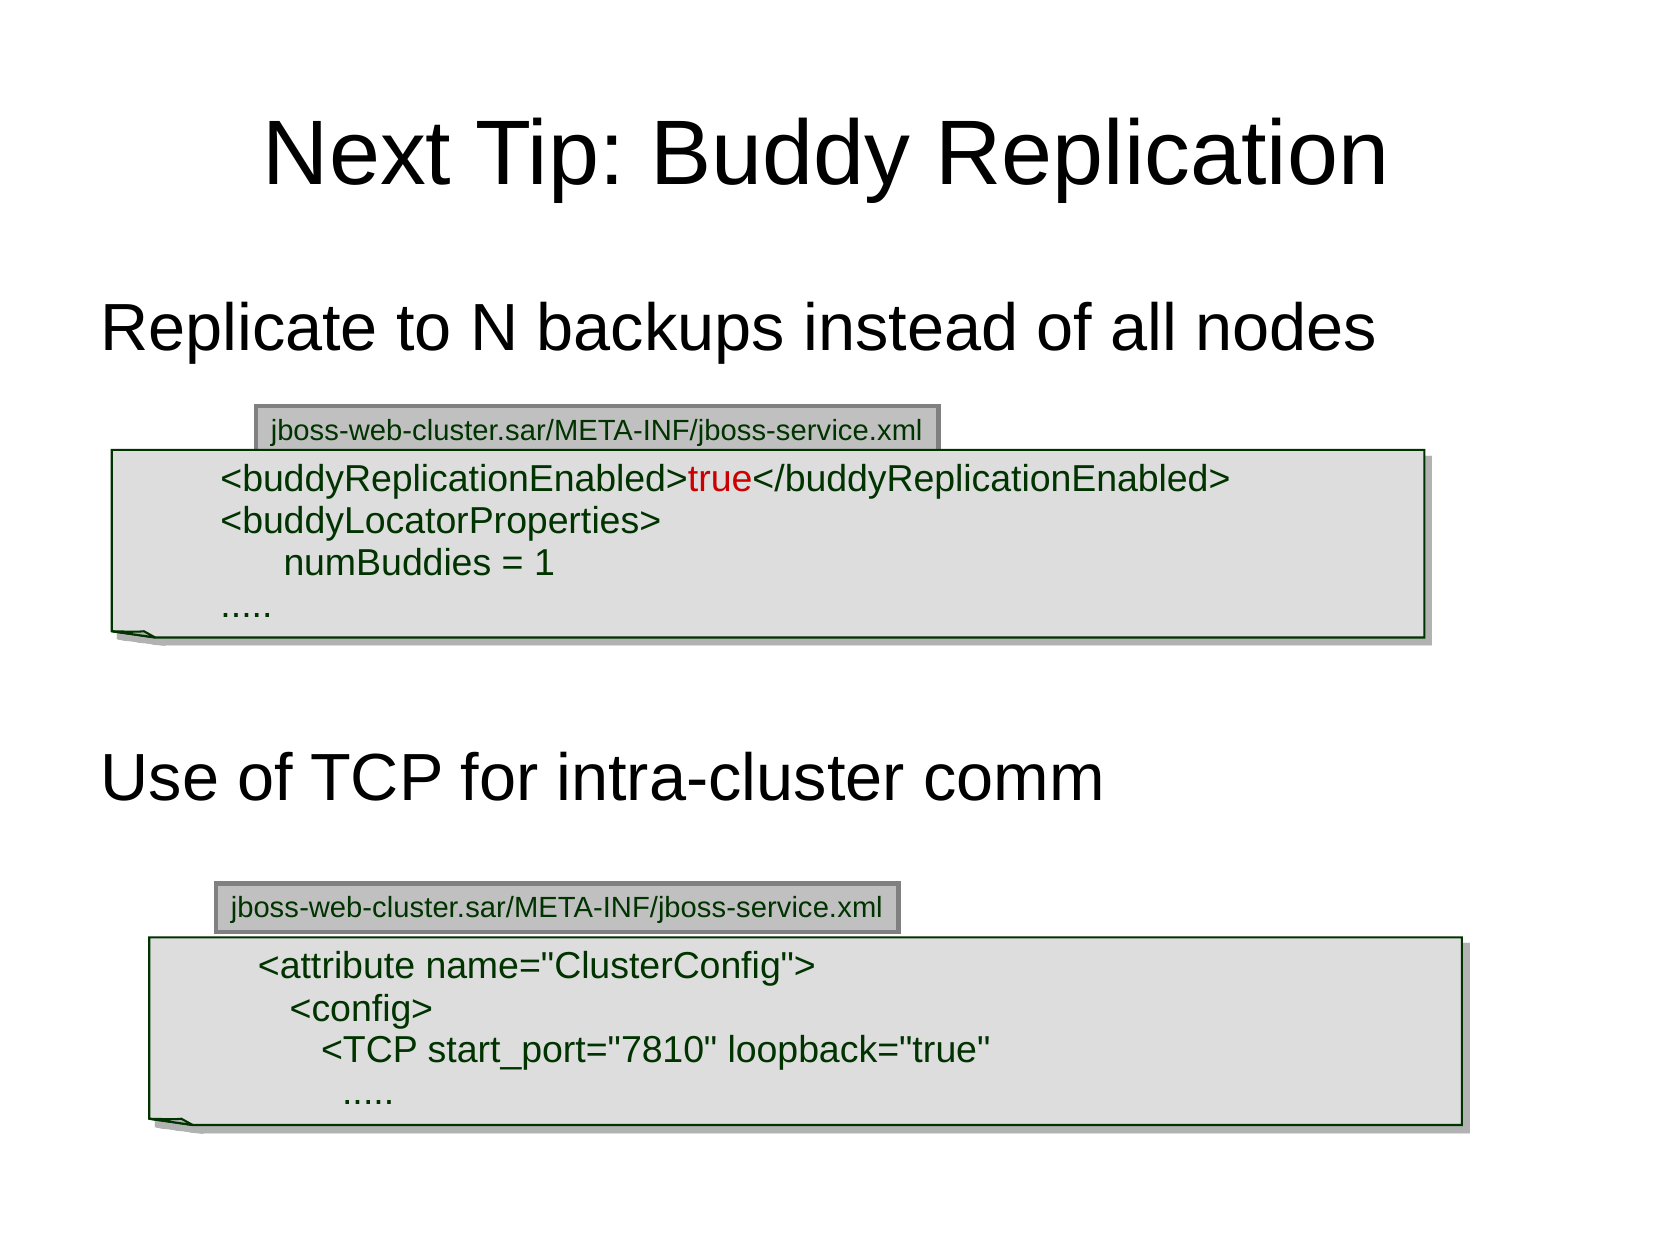

# Next Tip: Buddy Replication
Replicate to N backups instead of all nodes
Use of TCP for intra-cluster comm
jboss-web-cluster.sar/META-INF/jboss-service.xml
<buddyReplicationEnabled>true</buddyReplicationEnabled>
<buddyLocatorProperties>
 numBuddies = 1
.....
jboss-web-cluster.sar/META-INF/jboss-service.xml
<attribute name="ClusterConfig">
 <config>
 <TCP start_port="7810" loopback="true"
 .....